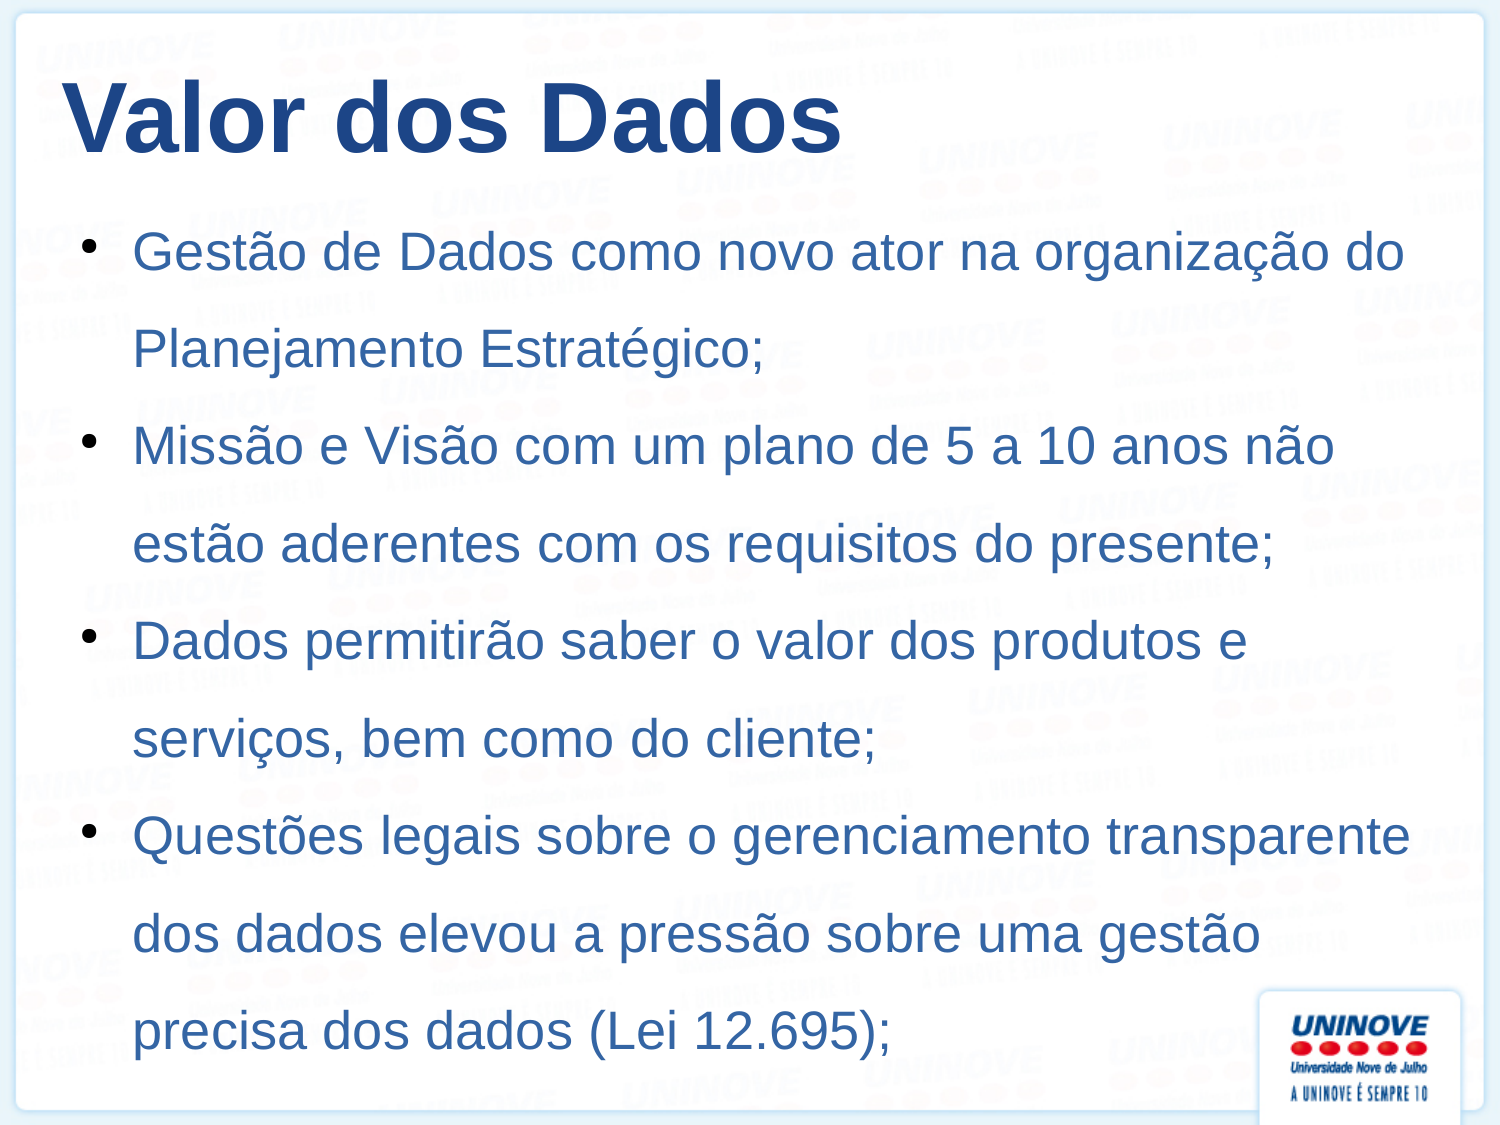

# Valor dos Dados
Gestão de Dados como novo ator na organização do Planejamento Estratégico;
Missão e Visão com um plano de 5 a 10 anos não estão aderentes com os requisitos do presente;
Dados permitirão saber o valor dos produtos e serviços, bem como do cliente;
Questões legais sobre o gerenciamento transparente dos dados elevou a pressão sobre uma gestão precisa dos dados (Lei 12.695);